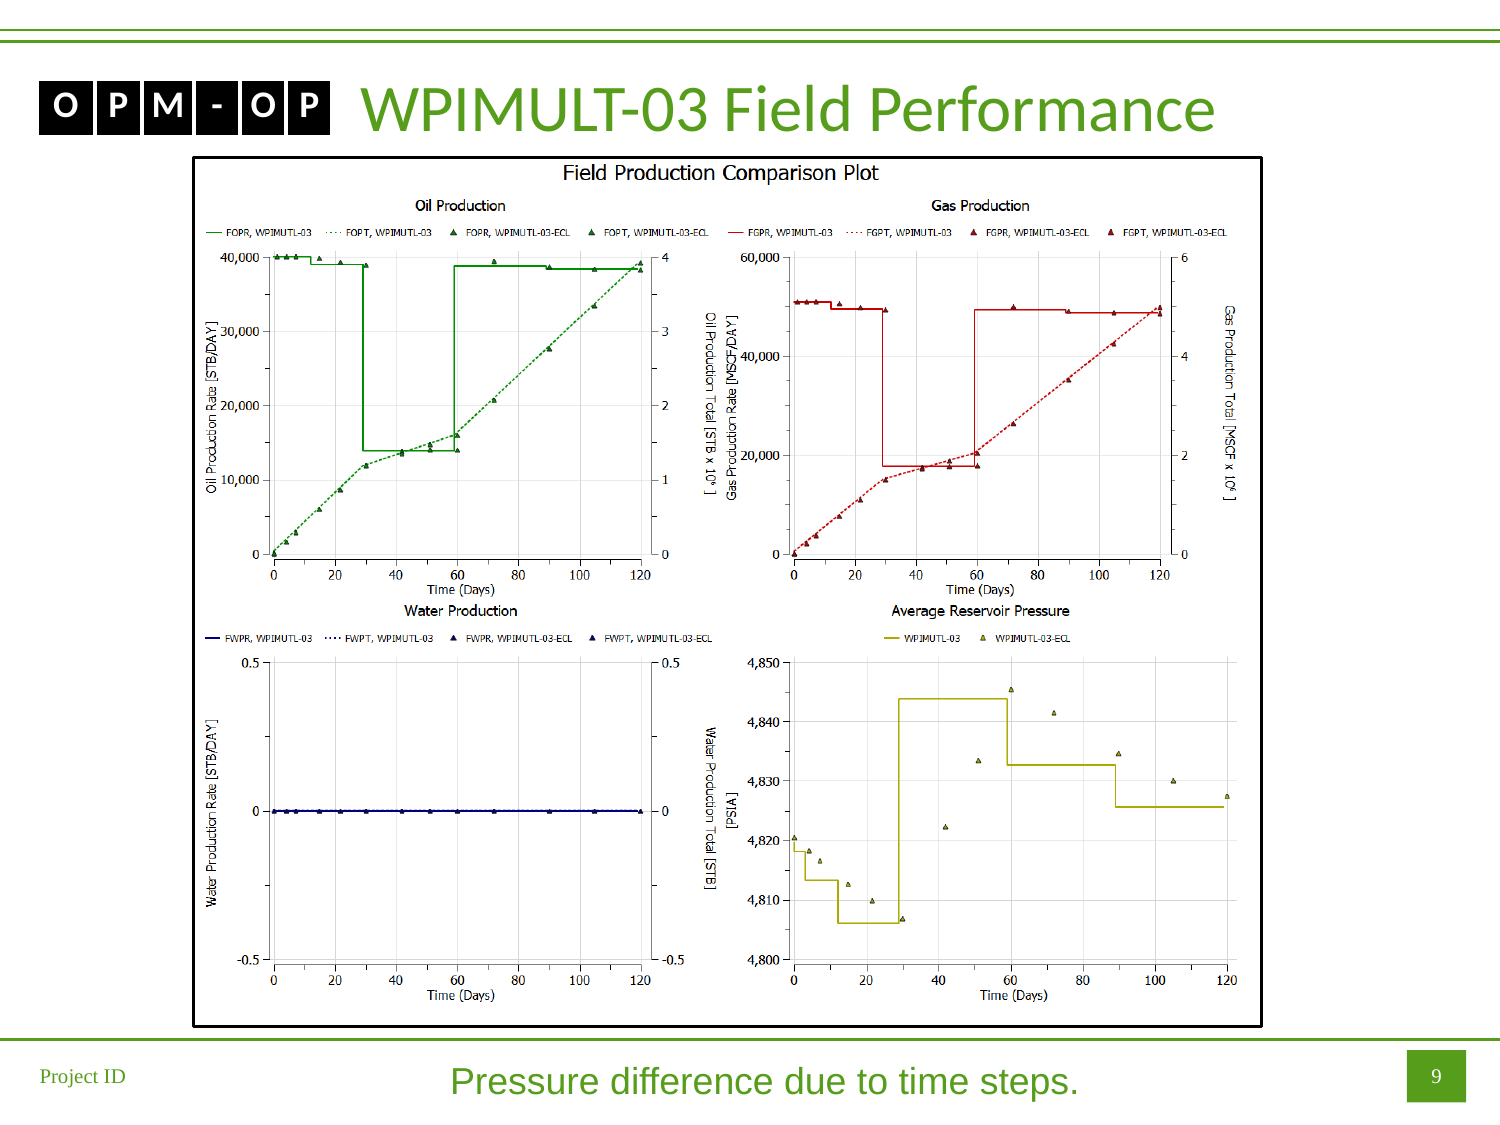

# WPIMULT-03 Field Performance
Project ID
9
Pressure difference due to time steps.